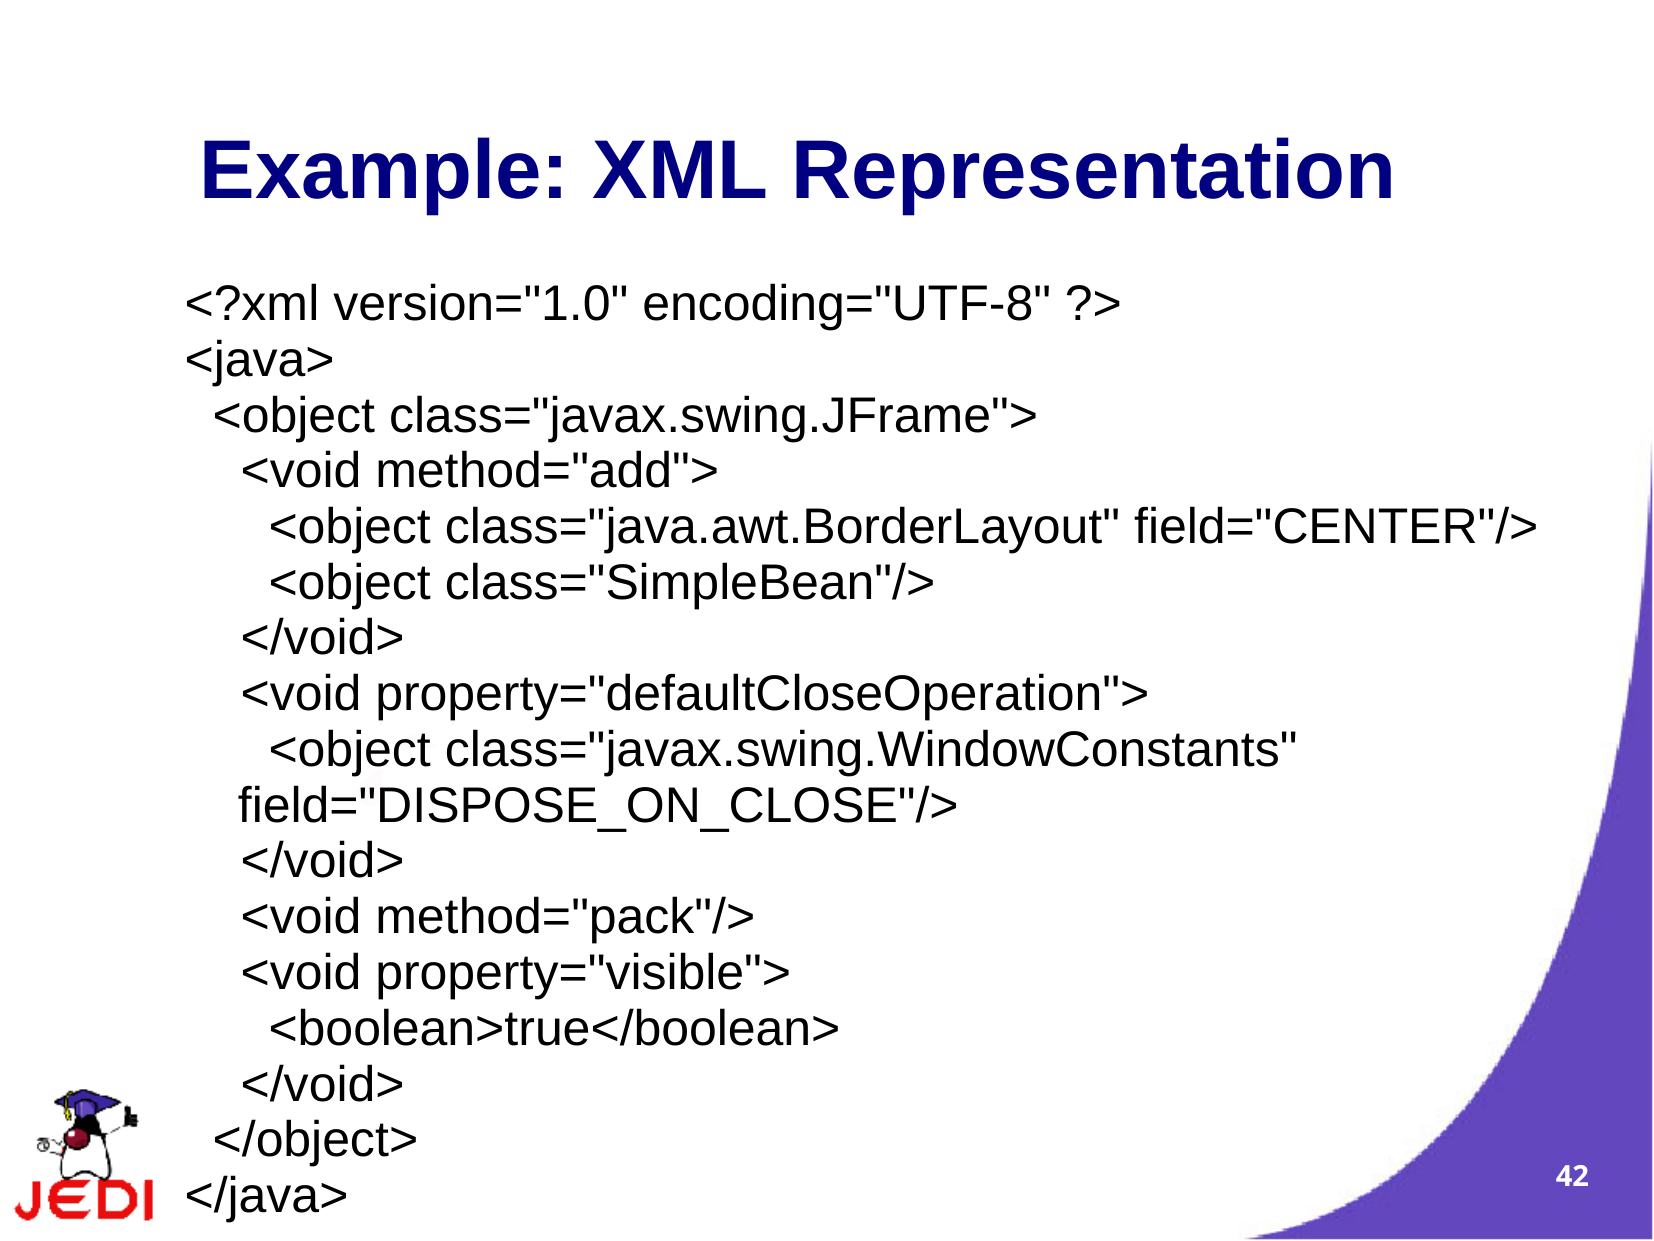

# Example: XML Representation
<?xml version="1.0" encoding="UTF-8" ?>
<java>
 <object class="javax.swing.JFrame">
 <void method="add">
 <object class="java.awt.BorderLayout" field="CENTER"/>
 <object class="SimpleBean"/>
 </void>
 <void property="defaultCloseOperation">
 <object class="javax.swing.WindowConstants" field="DISPOSE_ON_CLOSE"/>
 </void>
 <void method="pack"/>
 <void property="visible">
 <boolean>true</boolean>
 </void>
 </object>
</java>